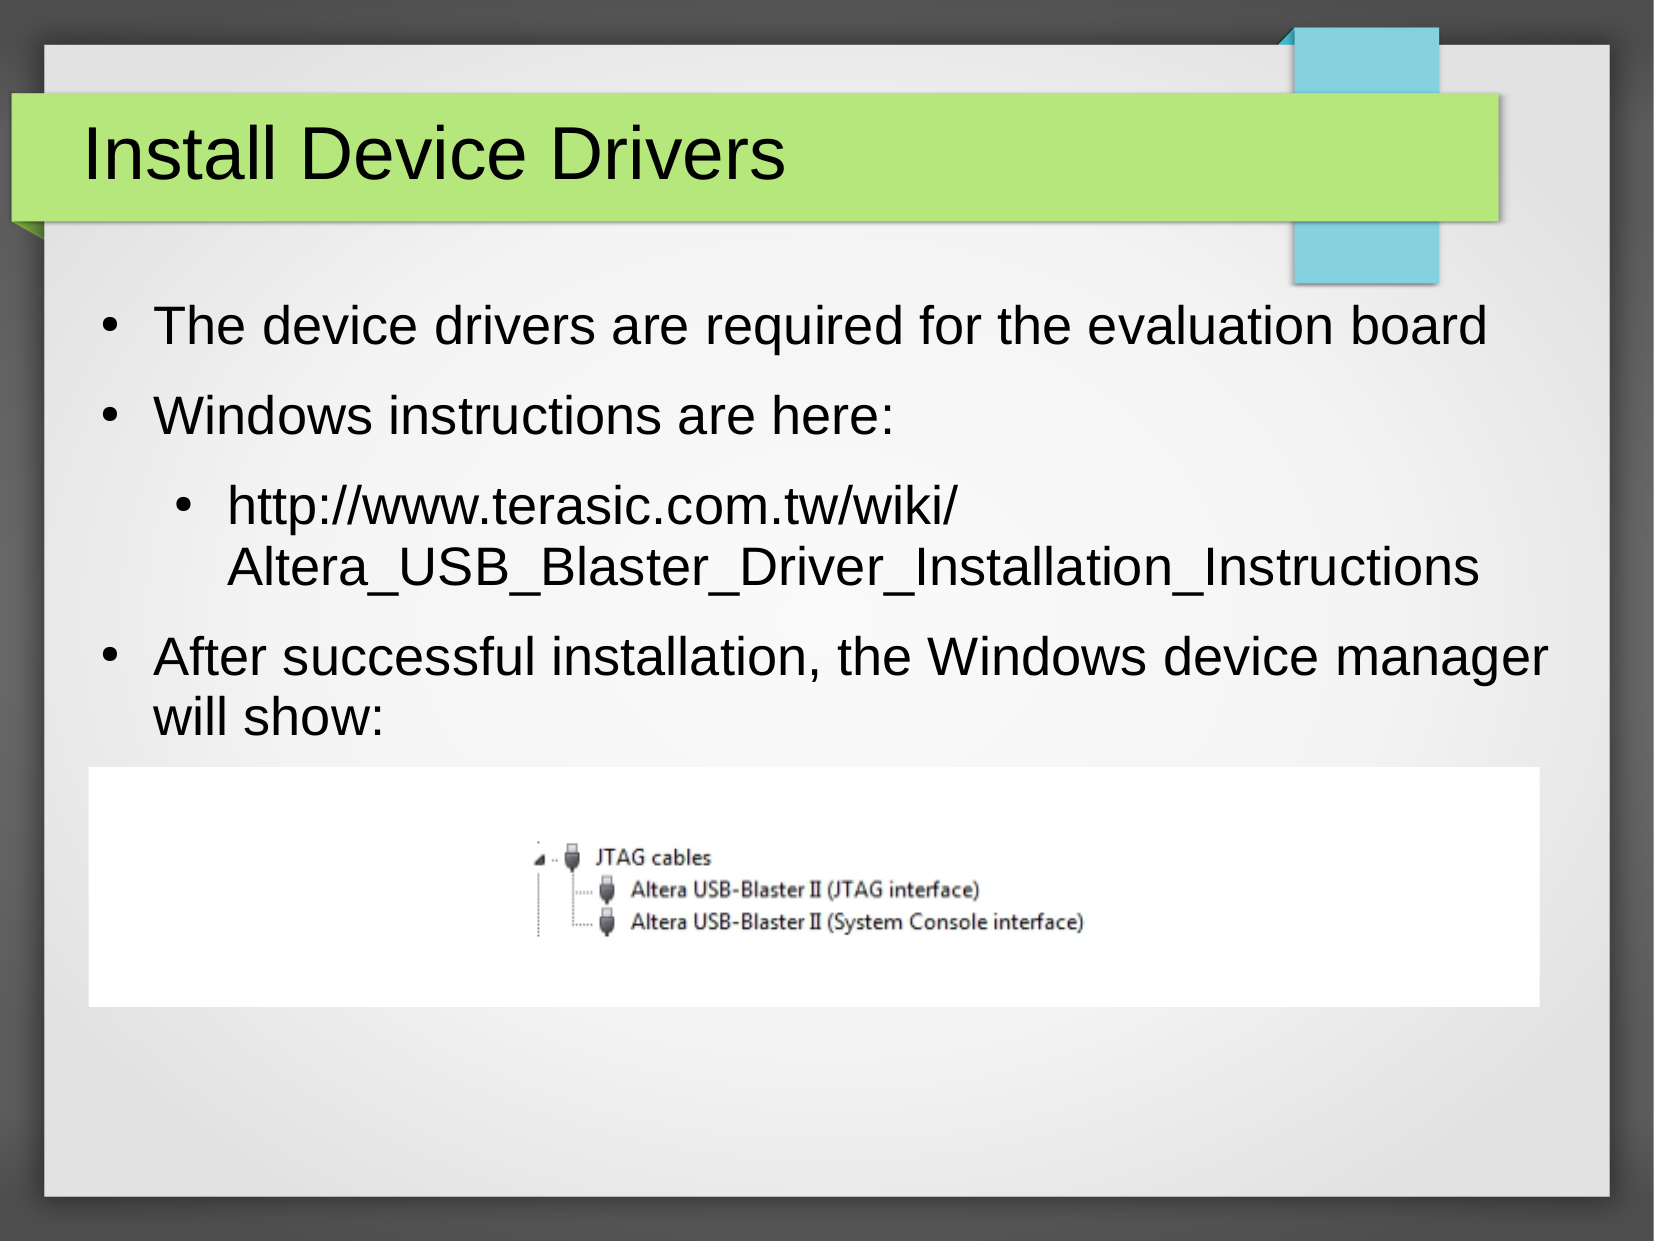

# Install Device Drivers
The device drivers are required for the evaluation board
Windows instructions are here:
http://www.terasic.com.tw/wiki/Altera_USB_Blaster_Driver_Installation_Instructions
After successful installation, the Windows device manager will show: